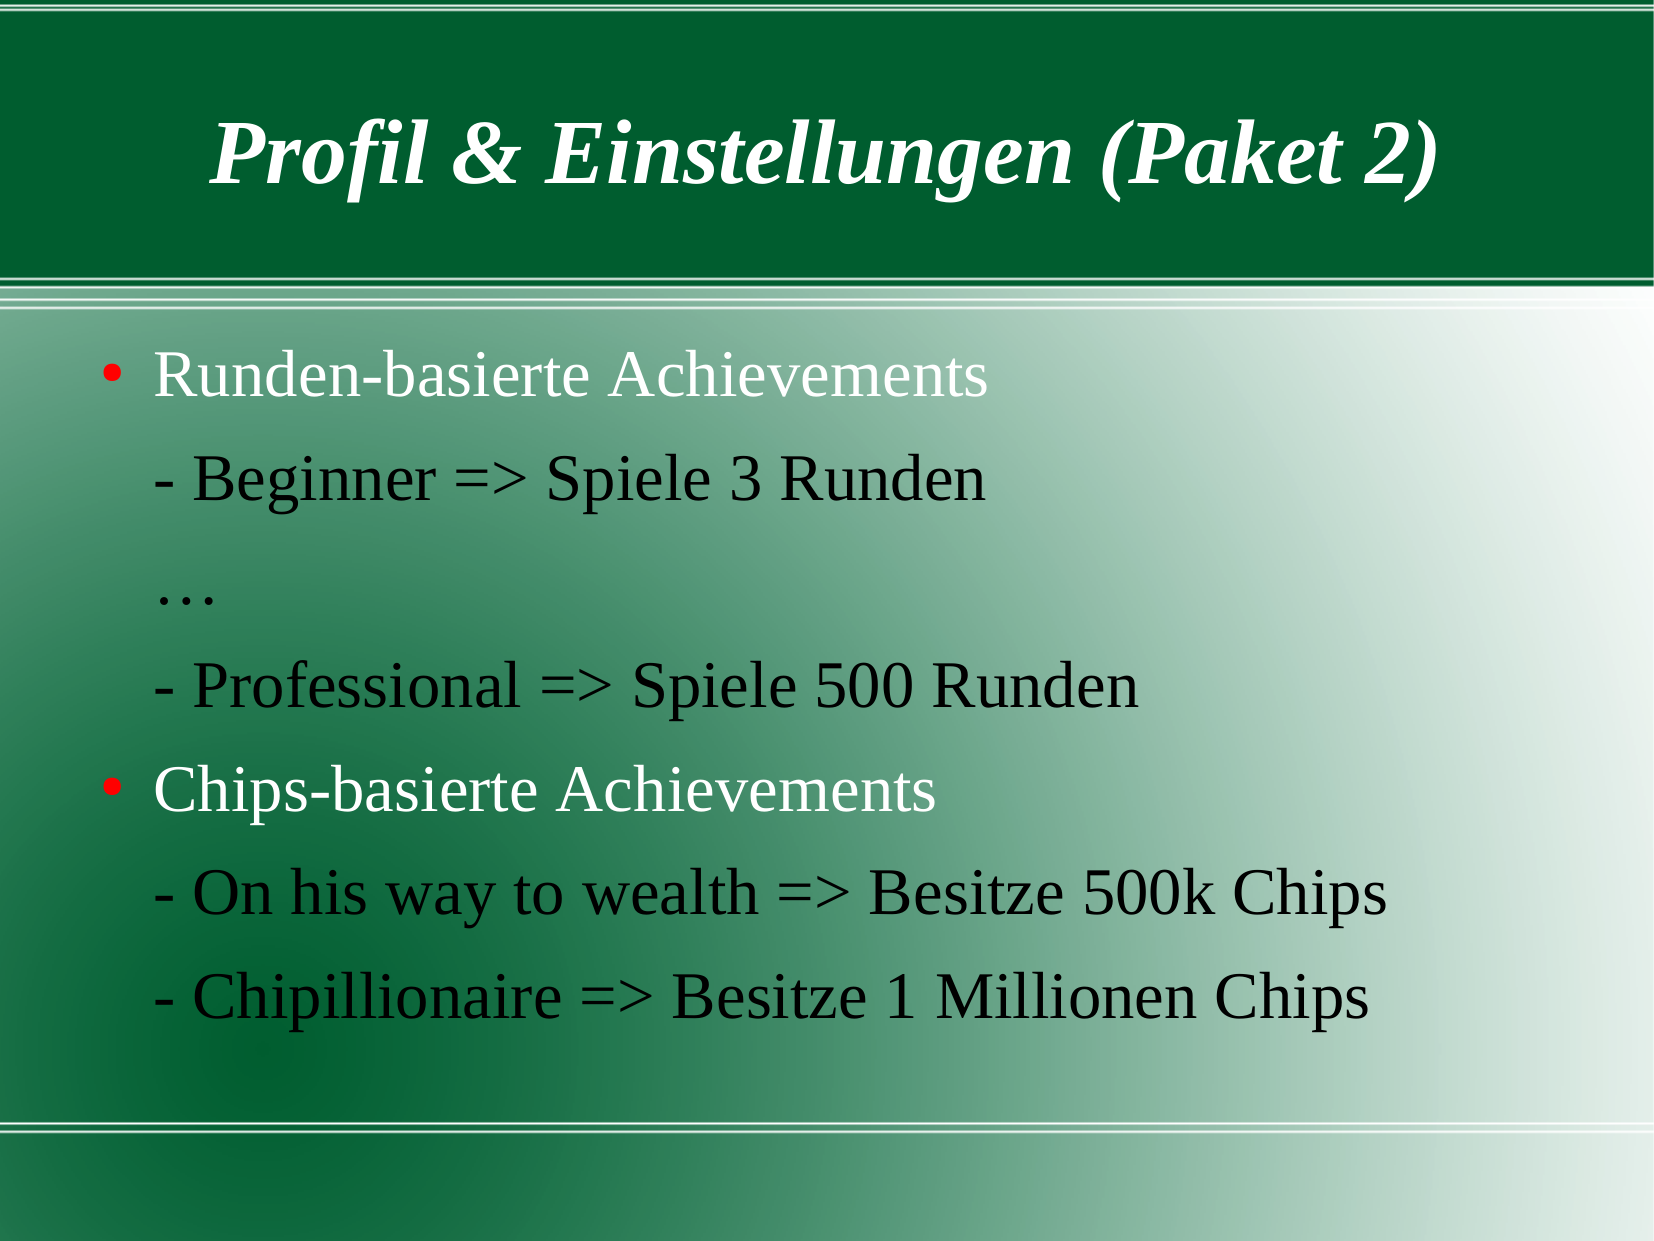

# Profil & Einstellungen (Paket 2)
Runden-basierte Achievements
- Beginner => Spiele 3 Runden
…
- Professional => Spiele 500 Runden
Chips-basierte Achievements
- On his way to wealth => Besitze 500k Chips
- Chipillionaire => Besitze 1 Millionen Chips